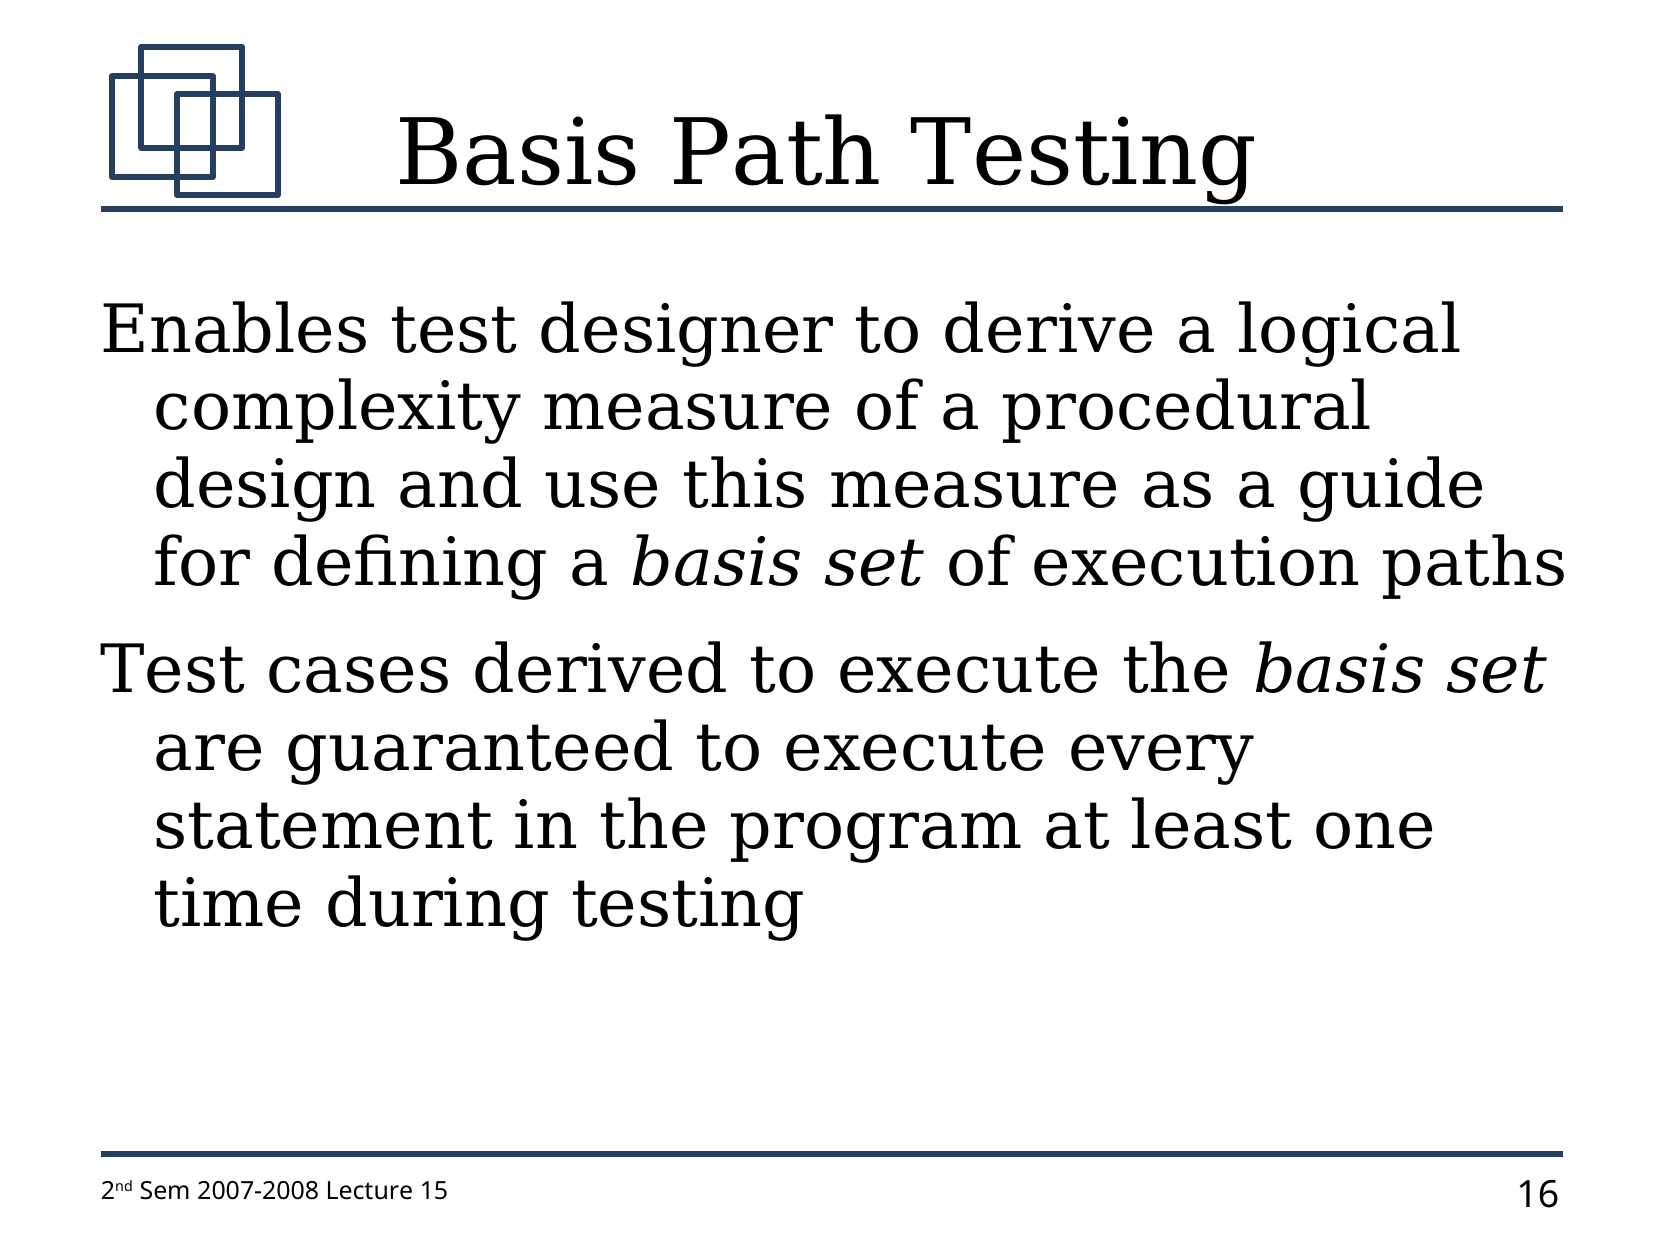

# Basis Path Testing
Enables test designer to derive a logical complexity measure of a procedural design and use this measure as a guide for defining a basis set of execution paths
Test cases derived to execute the basis set are guaranteed to execute every statement in the program at least one time during testing